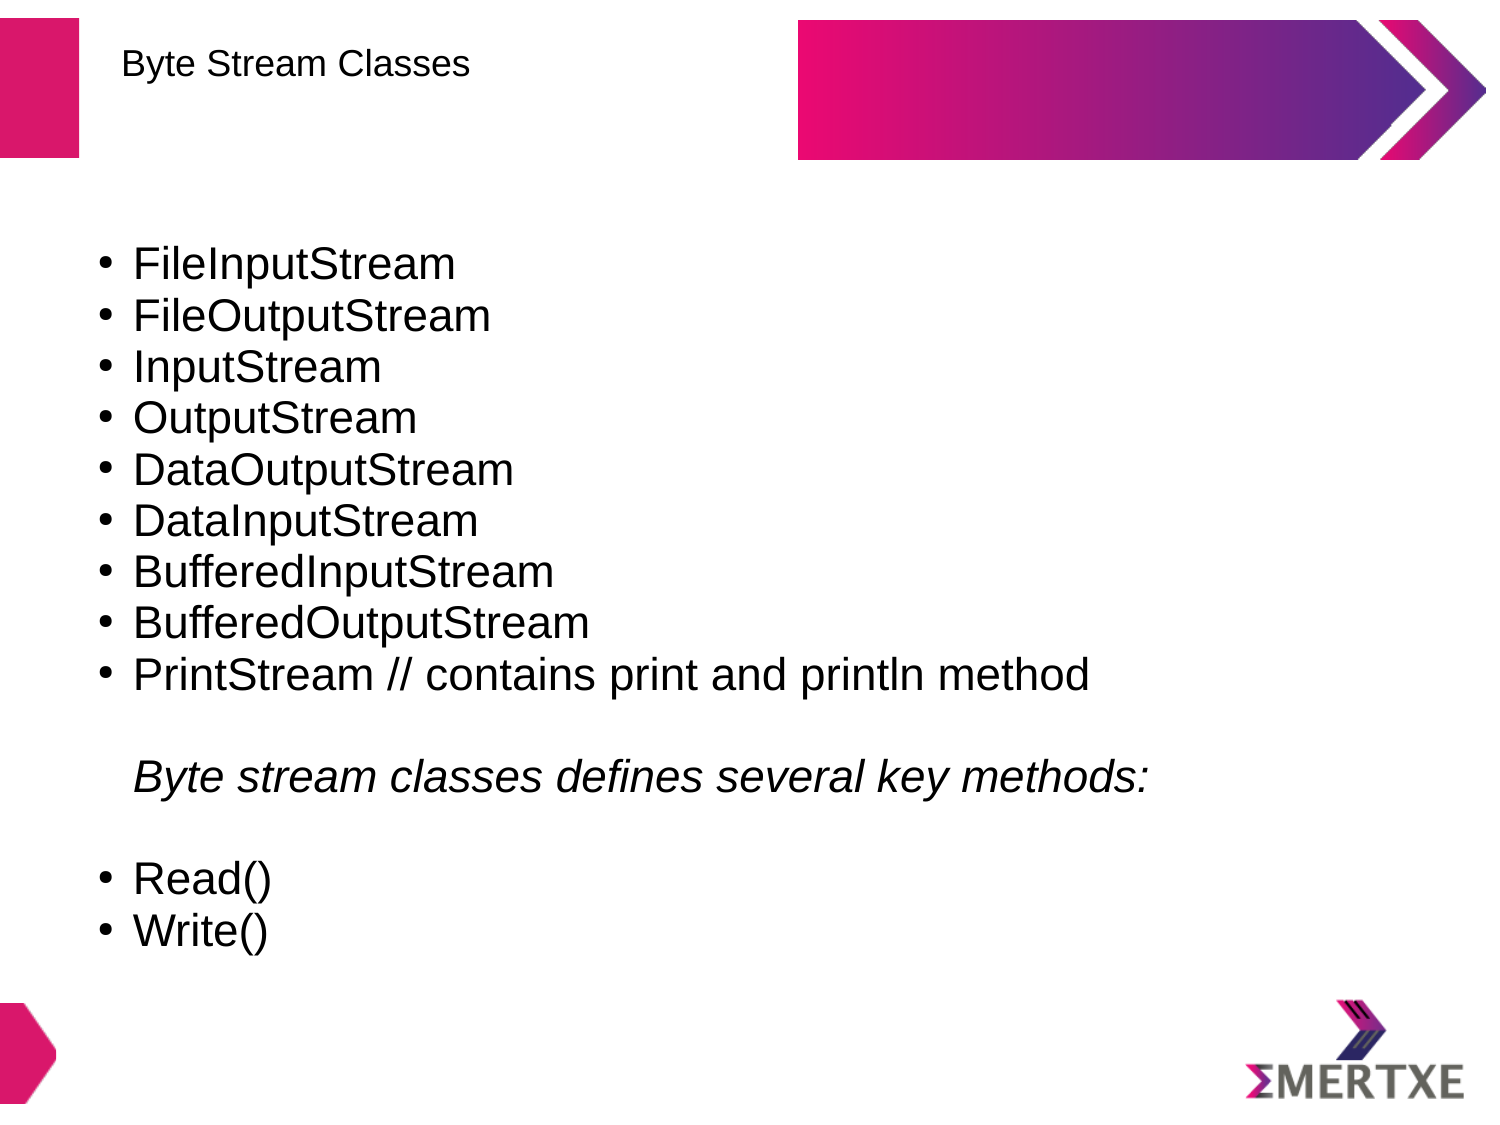

Byte Stream Classes
FileInputStream
FileOutputStream
InputStream
OutputStream
DataOutputStream
DataInputStream
BufferedInputStream
BufferedOutputStream
PrintStream // contains print and println method
Byte stream classes defines several key methods:
Read()
Write()